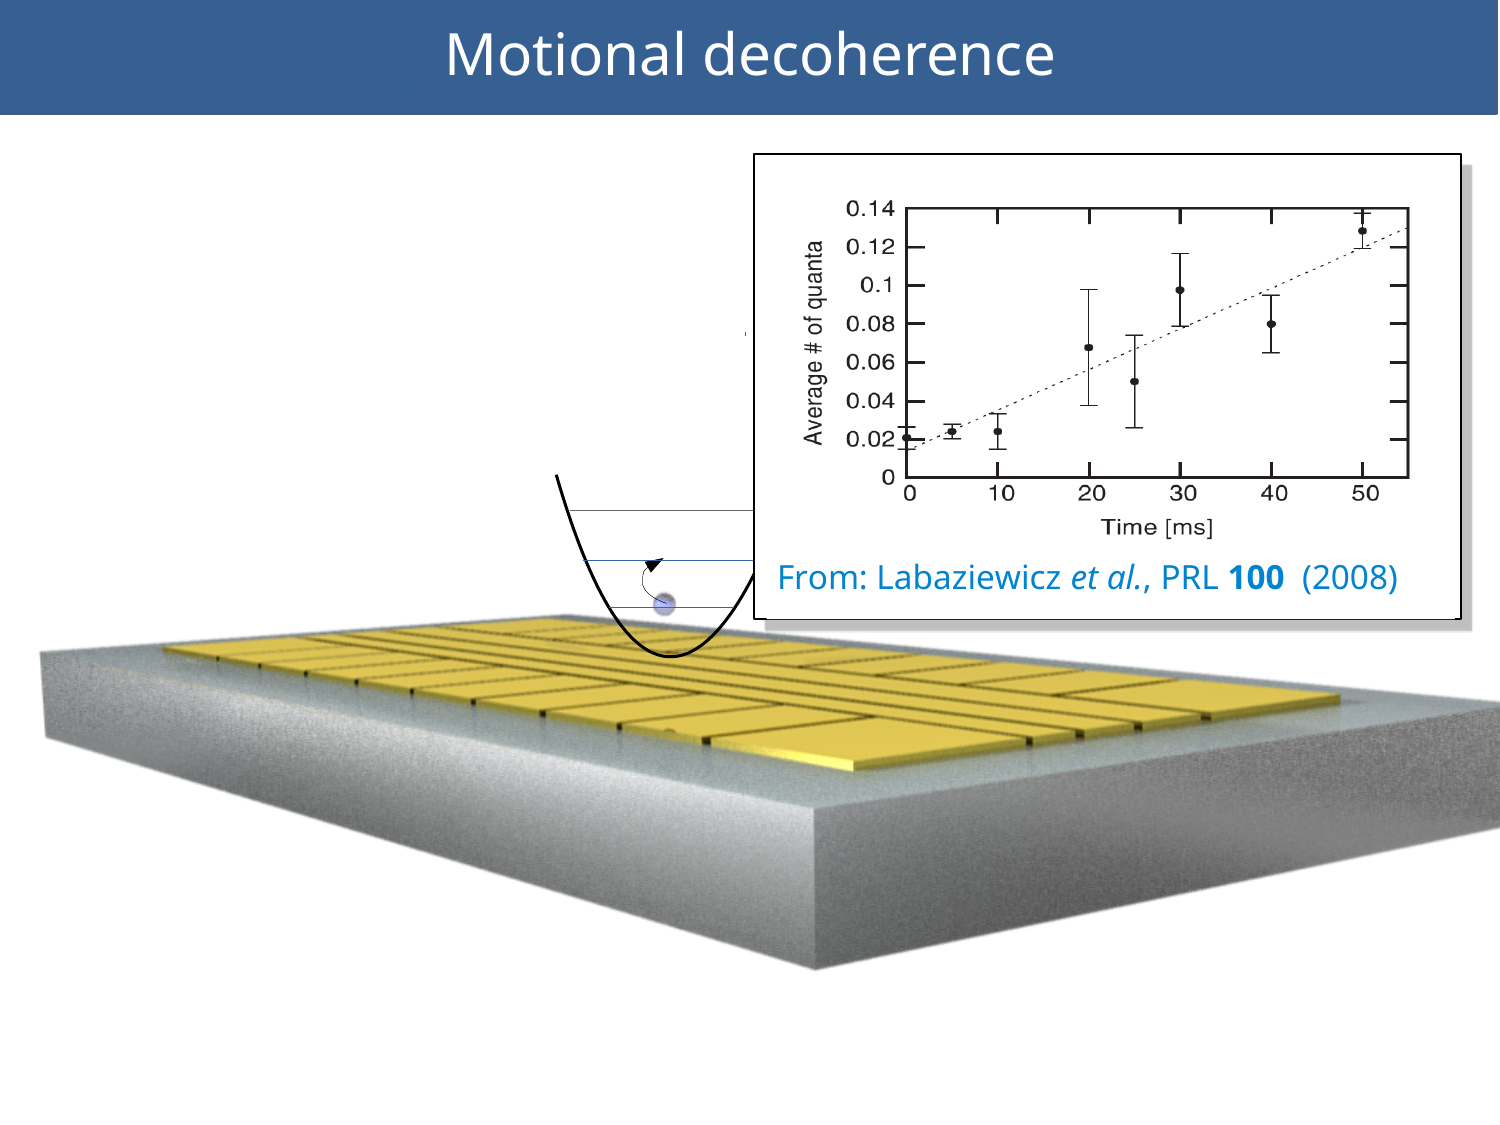

# Motional decoherence
From: Labaziewicz et al., PRL 100 (2008)